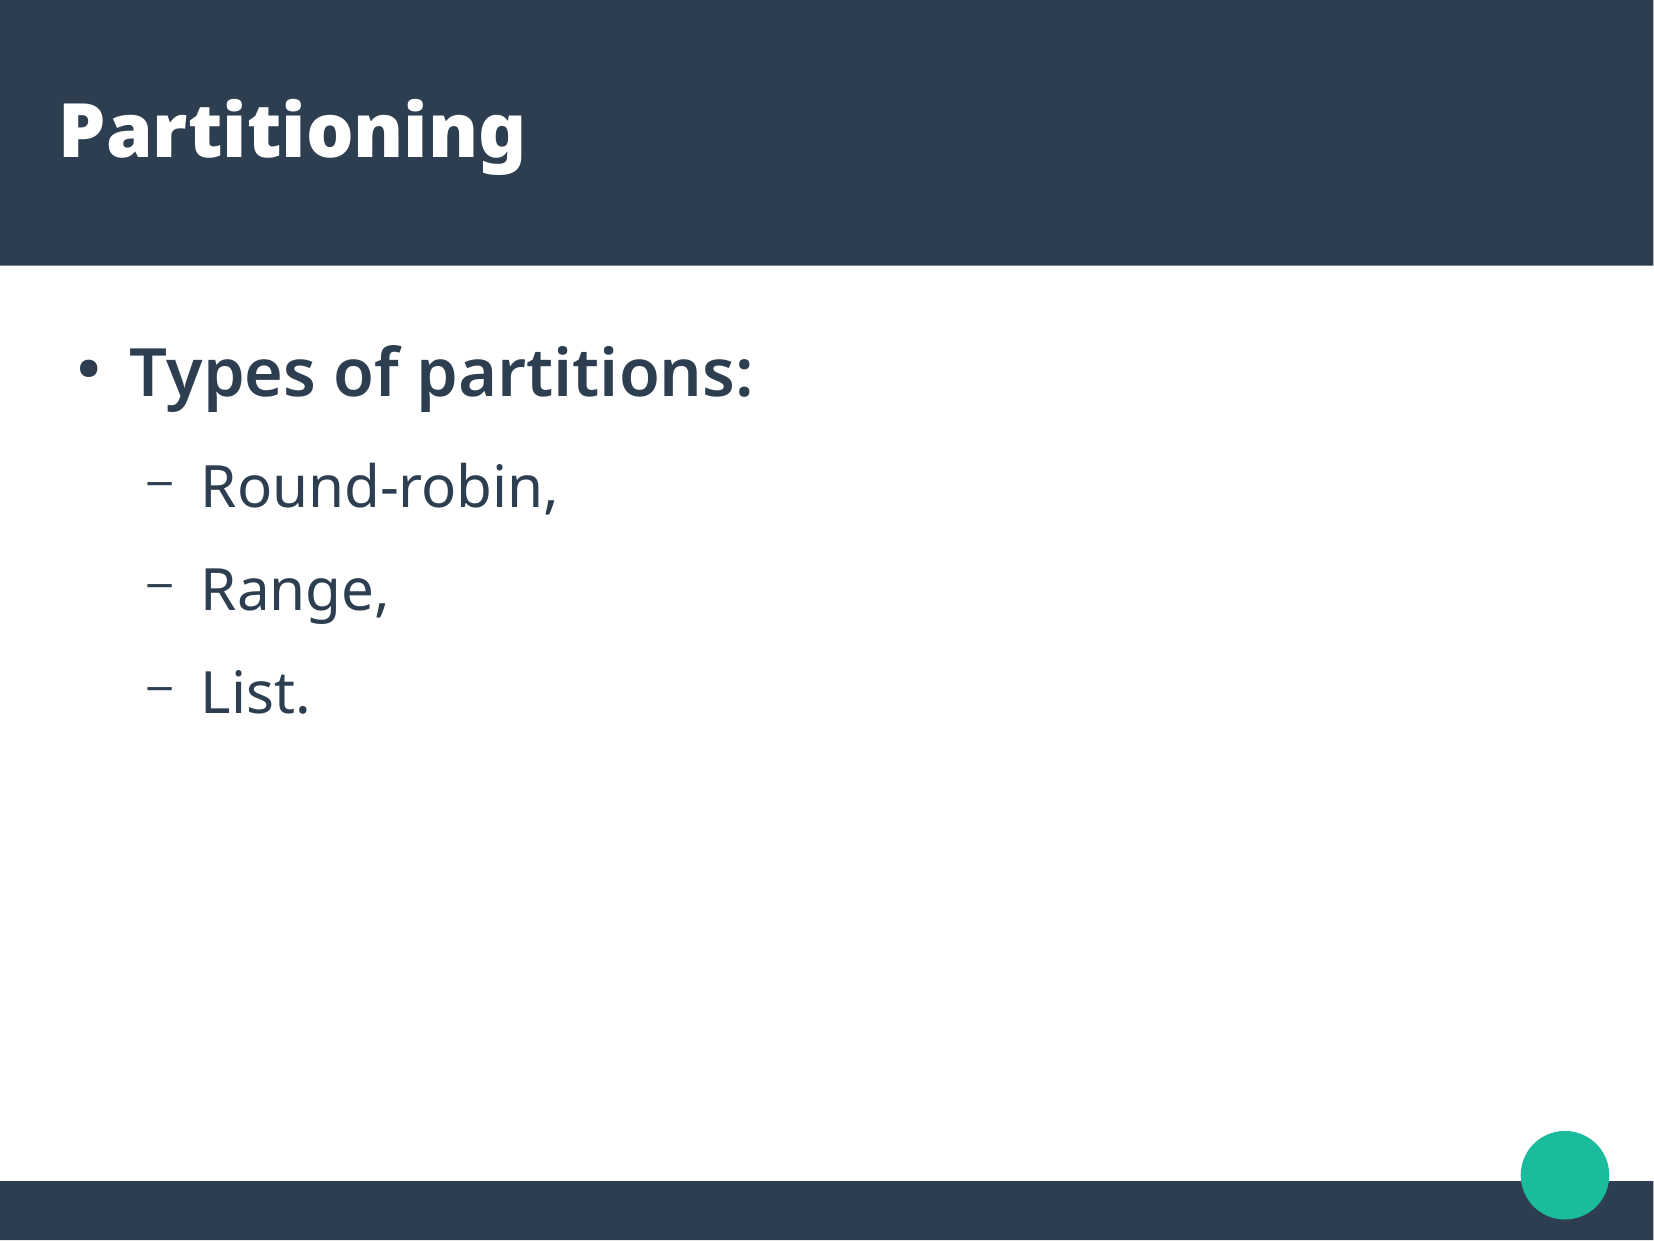

# Partitioning
Types of partitions:
Round-robin,
Range,
List.